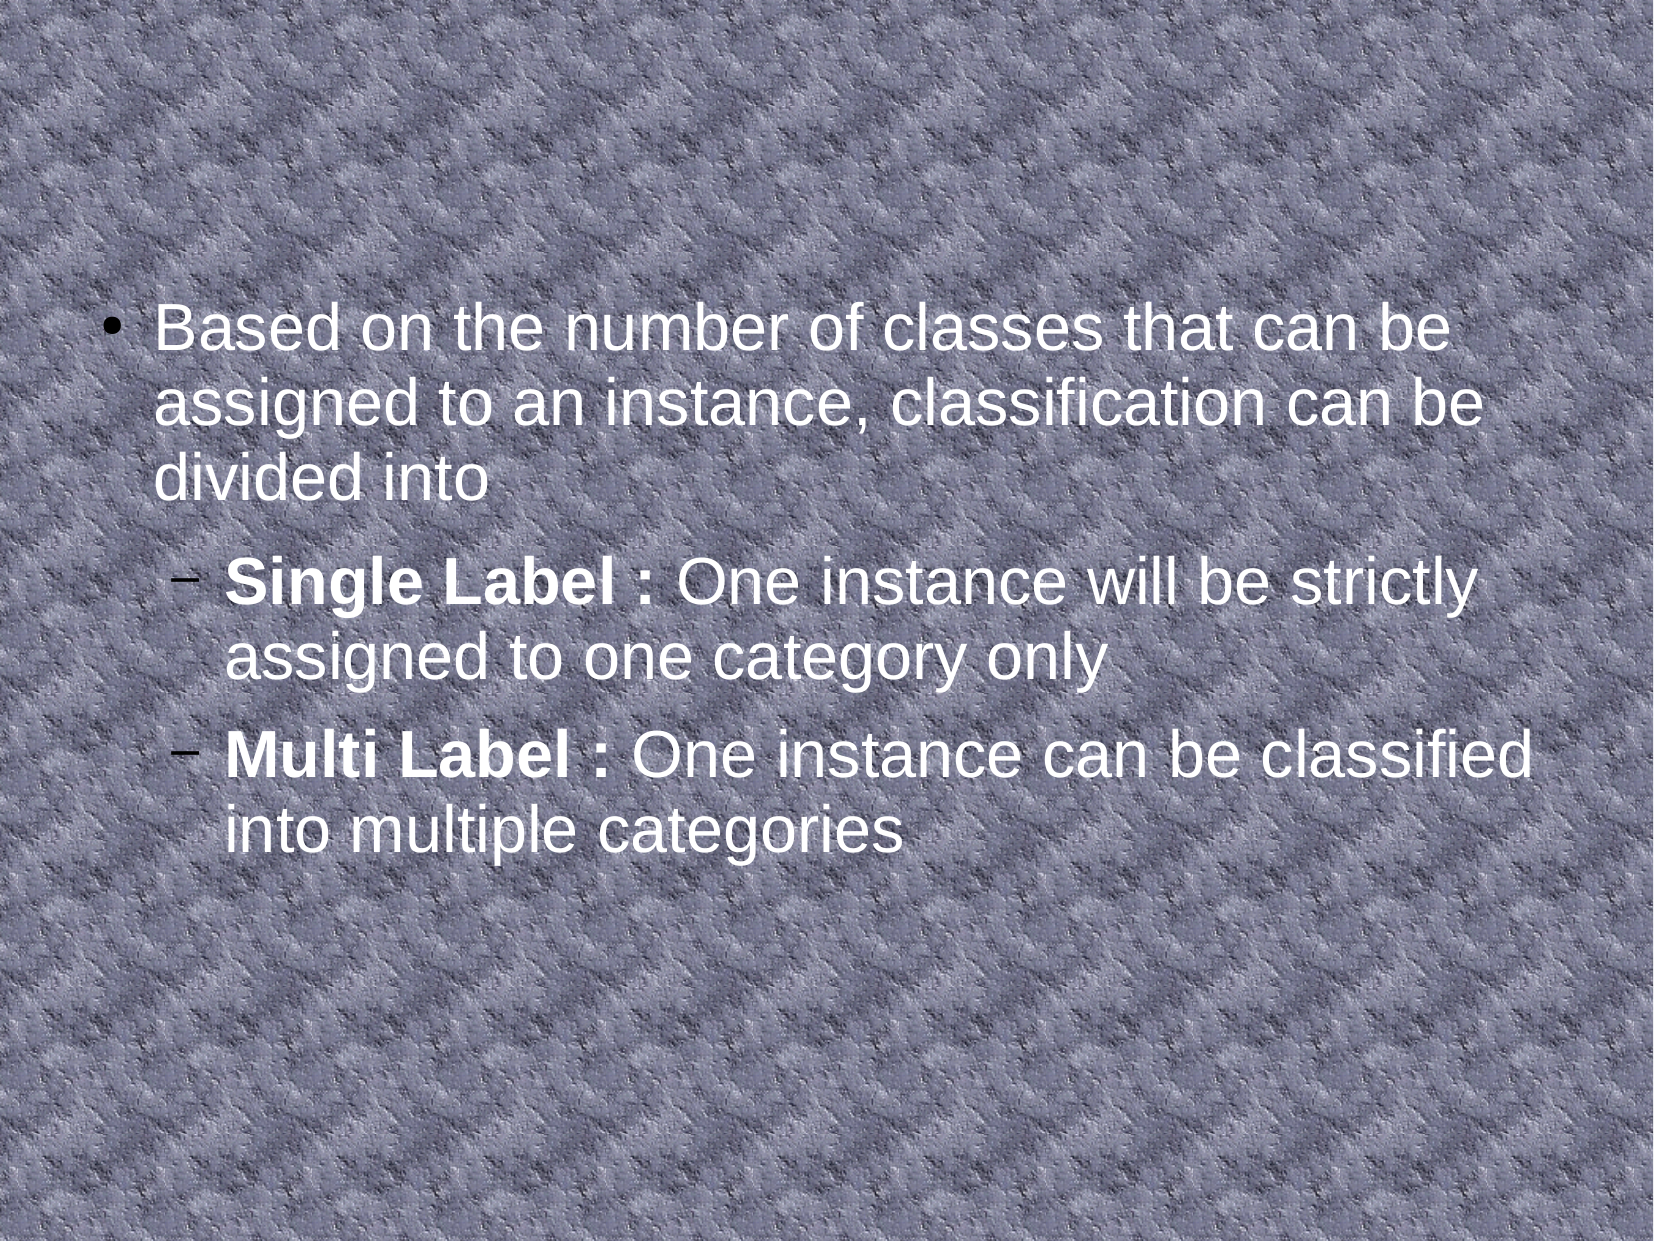

# Based on the number of classes that can be assigned to an instance, classification can be divided into
Single Label : One instance will be strictly assigned to one category only
Multi Label : One instance can be classified into multiple categories